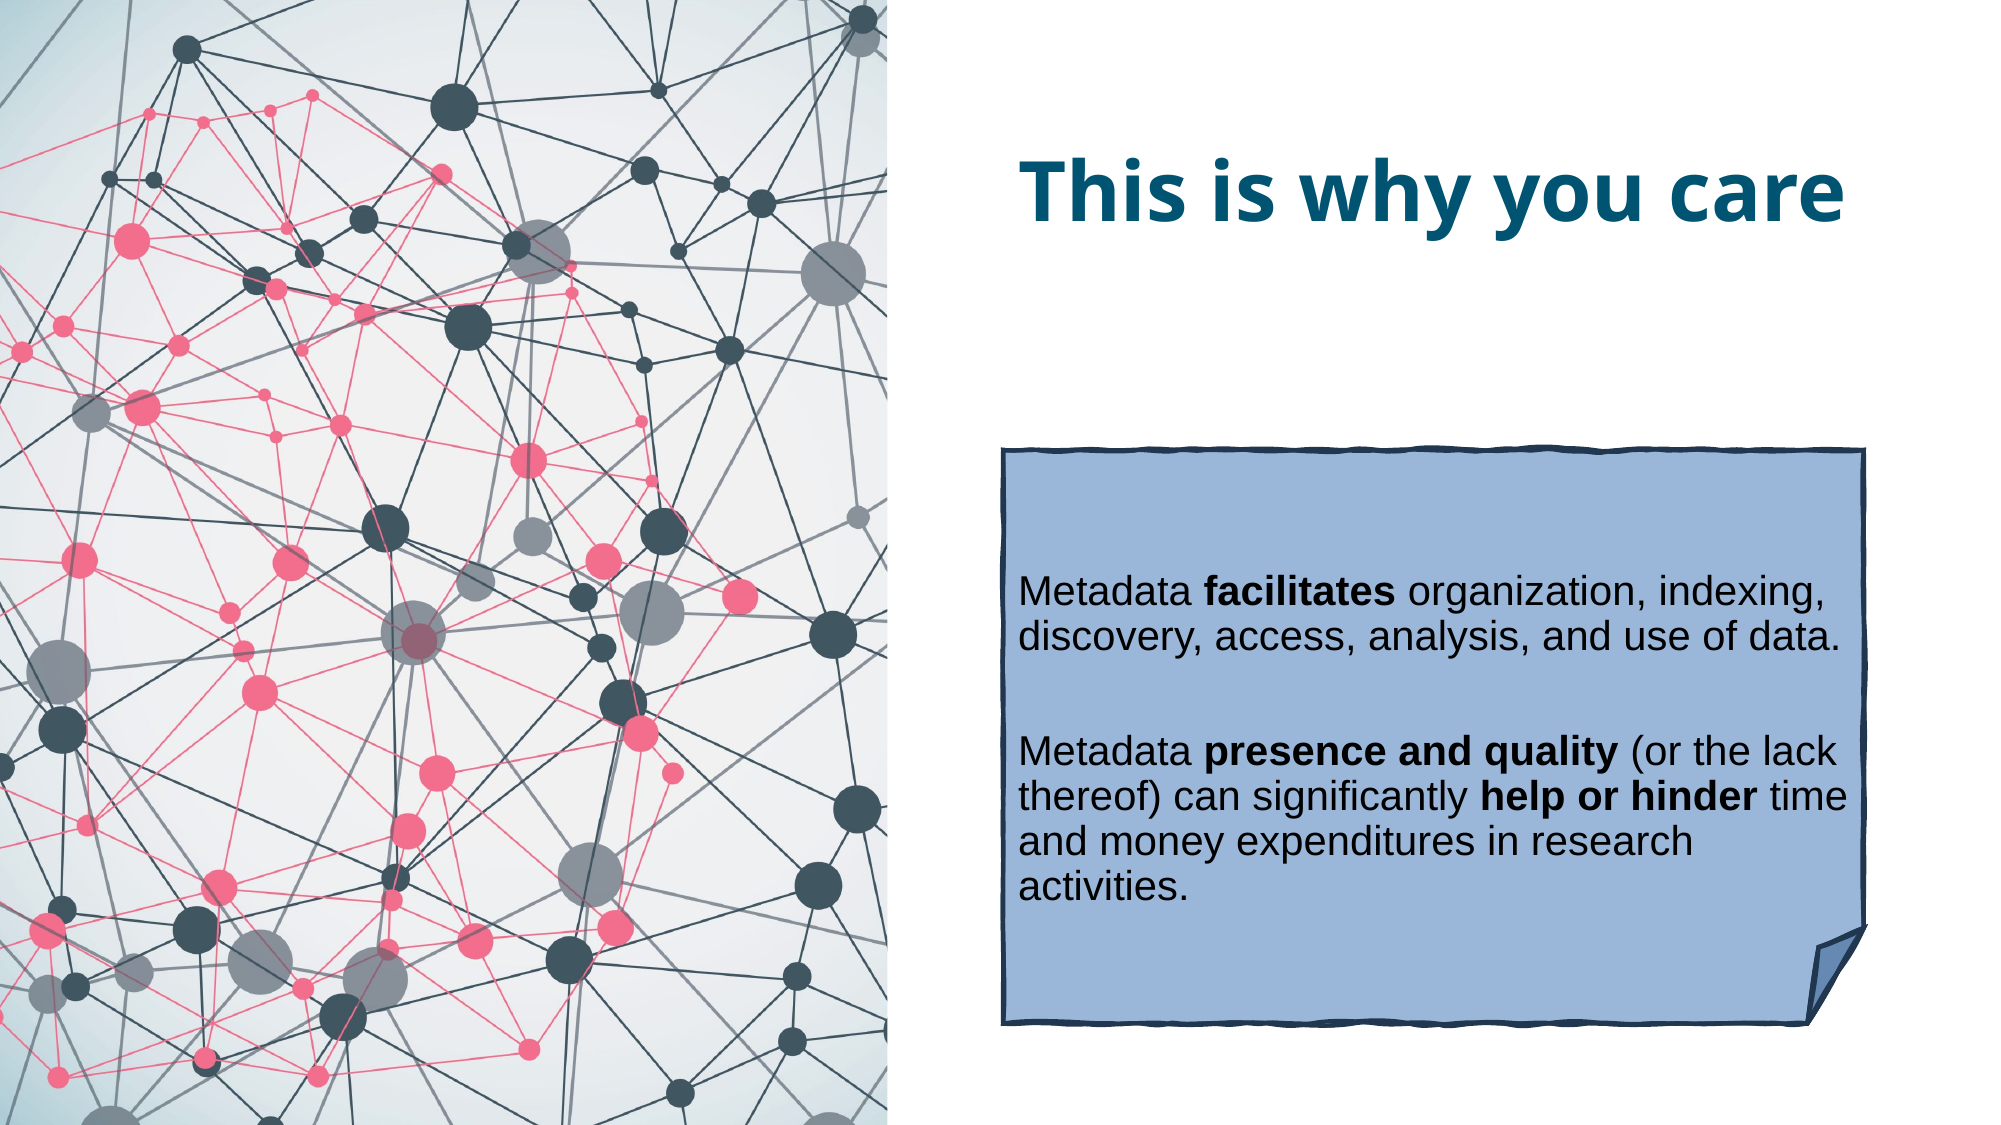

# This is why you care
Metadata facilitates organization, indexing, discovery, access, analysis, and use of data.
Metadata presence and quality (or the lack thereof) can significantly help or hinder time and money expenditures in research activities.